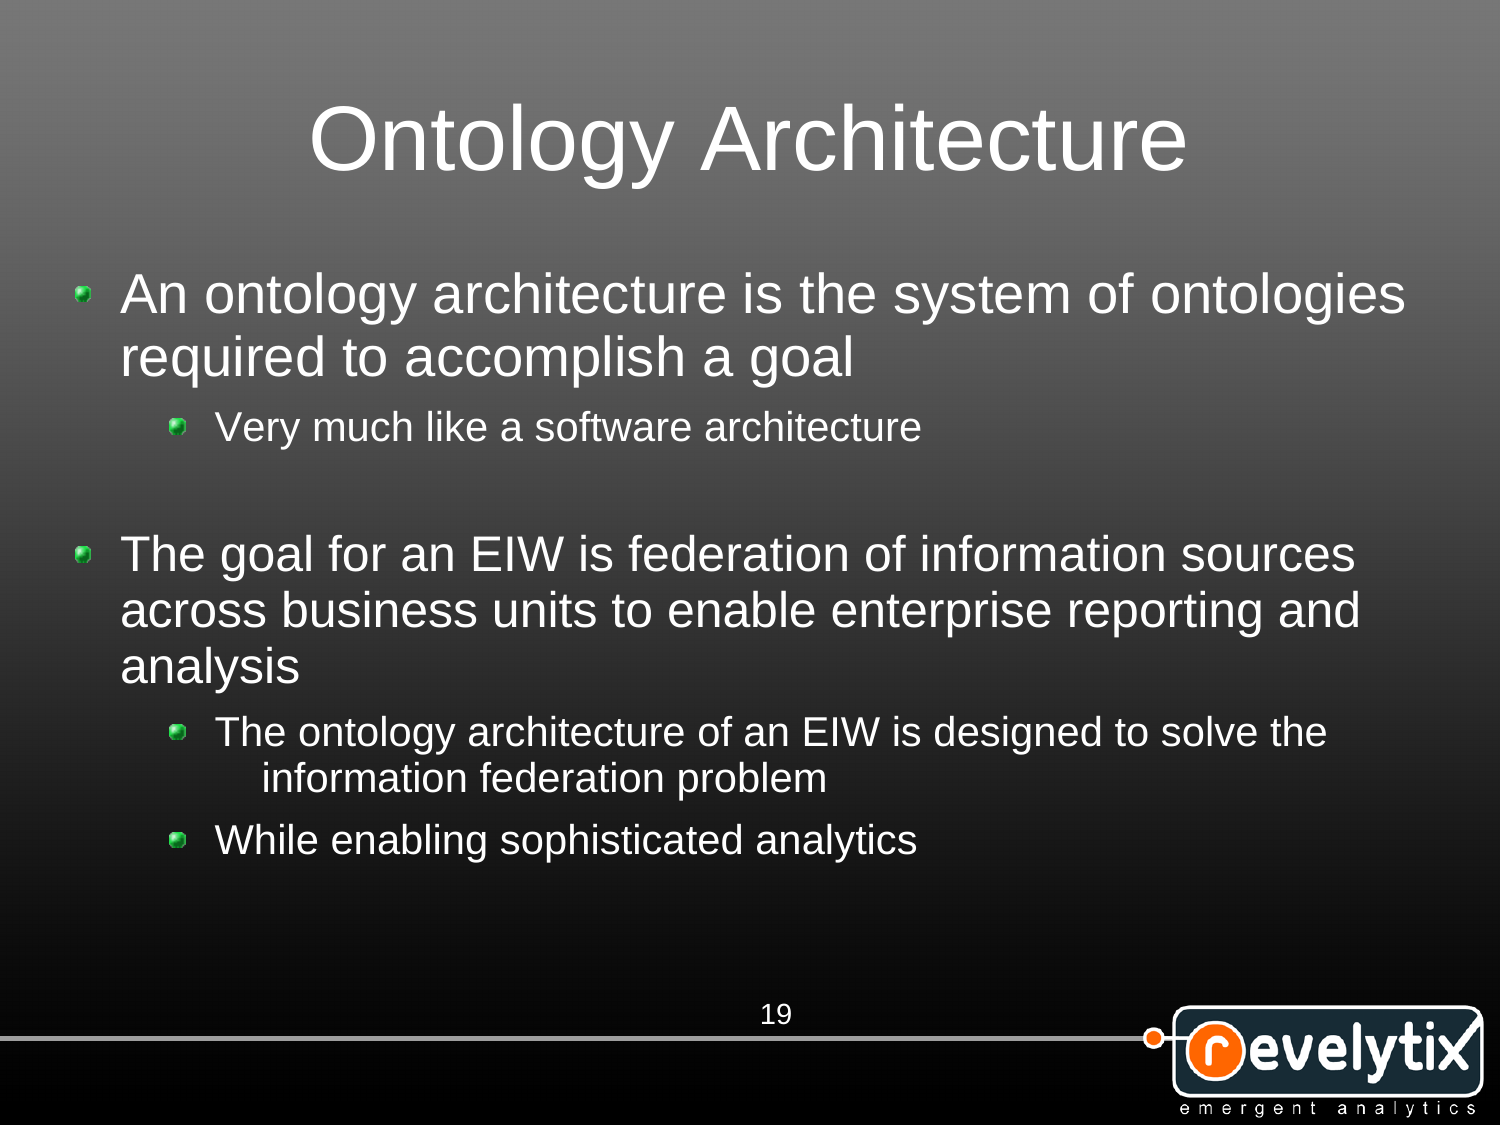

# Ontology Architecture
An ontology architecture is the system of ontologies required to accomplish a goal
Very much like a software architecture
The goal for an EIW is federation of information sources across business units to enable enterprise reporting and analysis
The ontology architecture of an EIW is designed to solve the information federation problem
While enabling sophisticated analytics
19